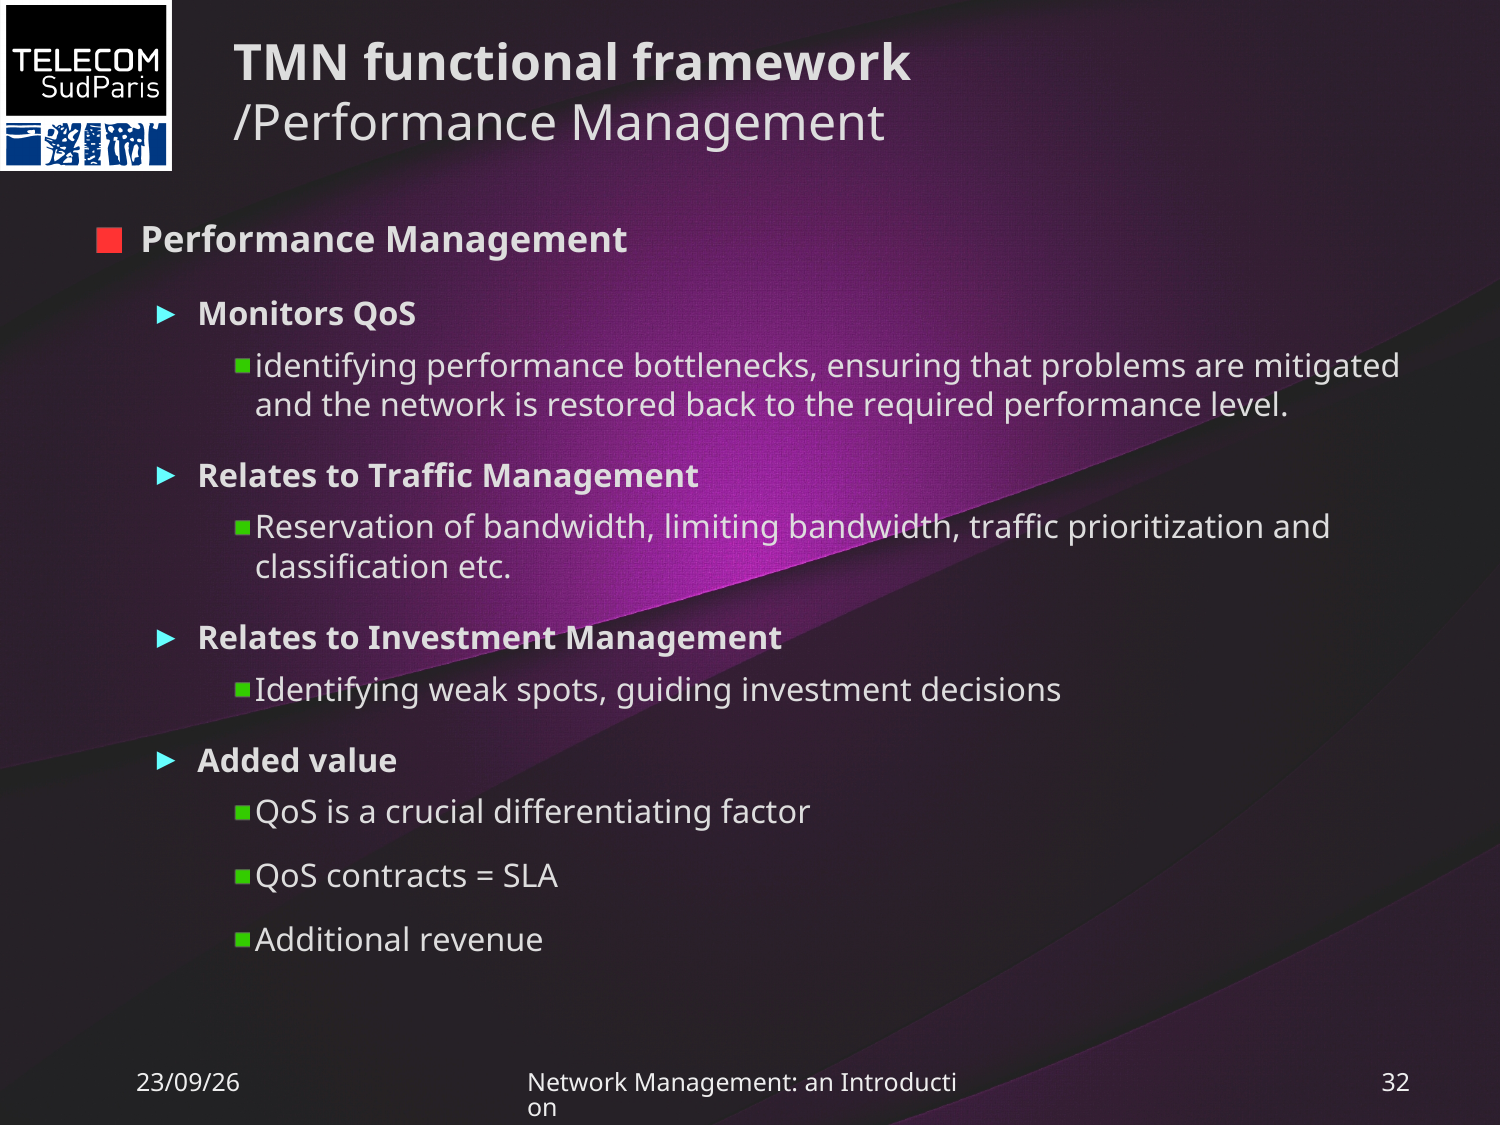

# TMN functional framework /Performance Management
Performance Management
Monitors QoS
identifying performance bottlenecks, ensuring that problems are mitigated and the network is restored back to the required performance level.
Relates to Traffic Management
Reservation of bandwidth, limiting bandwidth, traffic prioritization and classification etc.
Relates to Investment Management
Identifying weak spots, guiding investment decisions
Added value
QoS is a crucial differentiating factor
QoS contracts = SLA
Additional revenue
Network Management: an Introduction
32